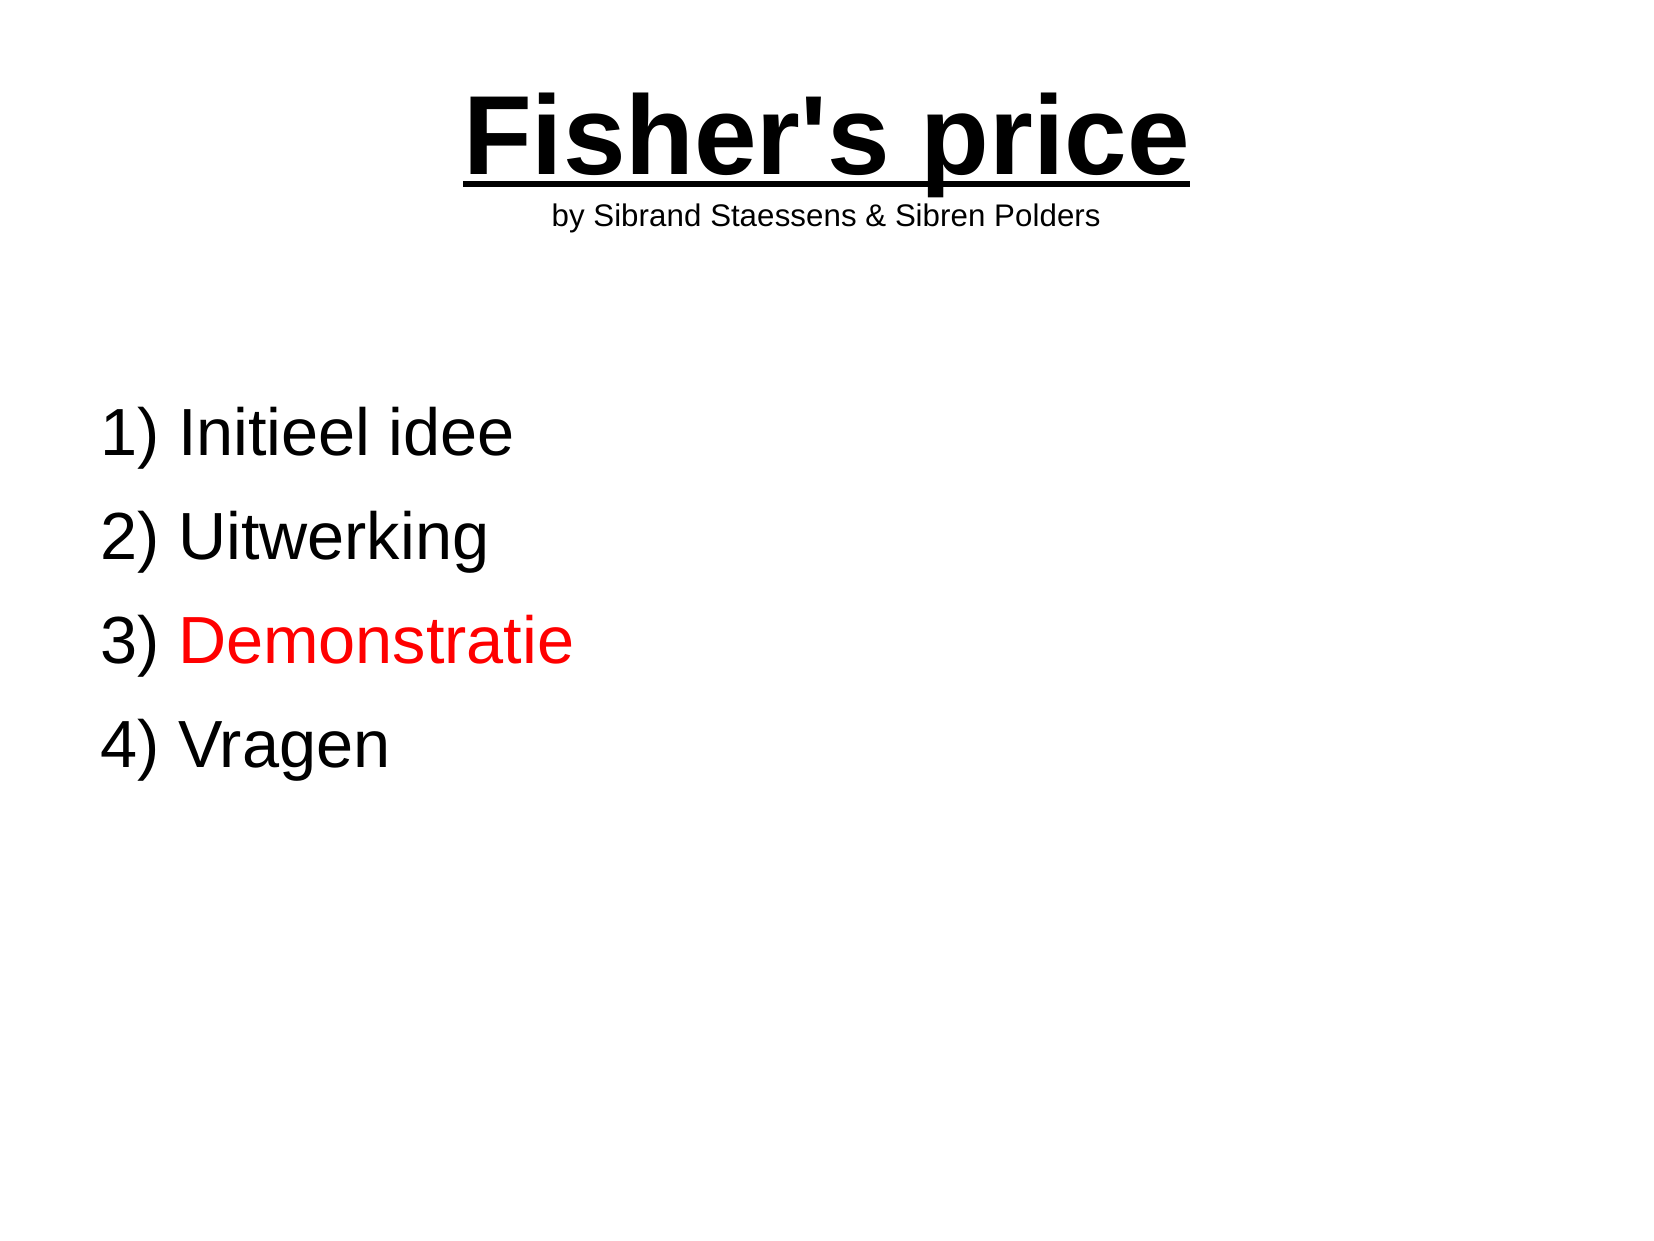

# Fisher's price by Sibrand Staessens & Sibren Polders
 Initieel idee
 Uitwerking
 Demonstratie
 Vragen